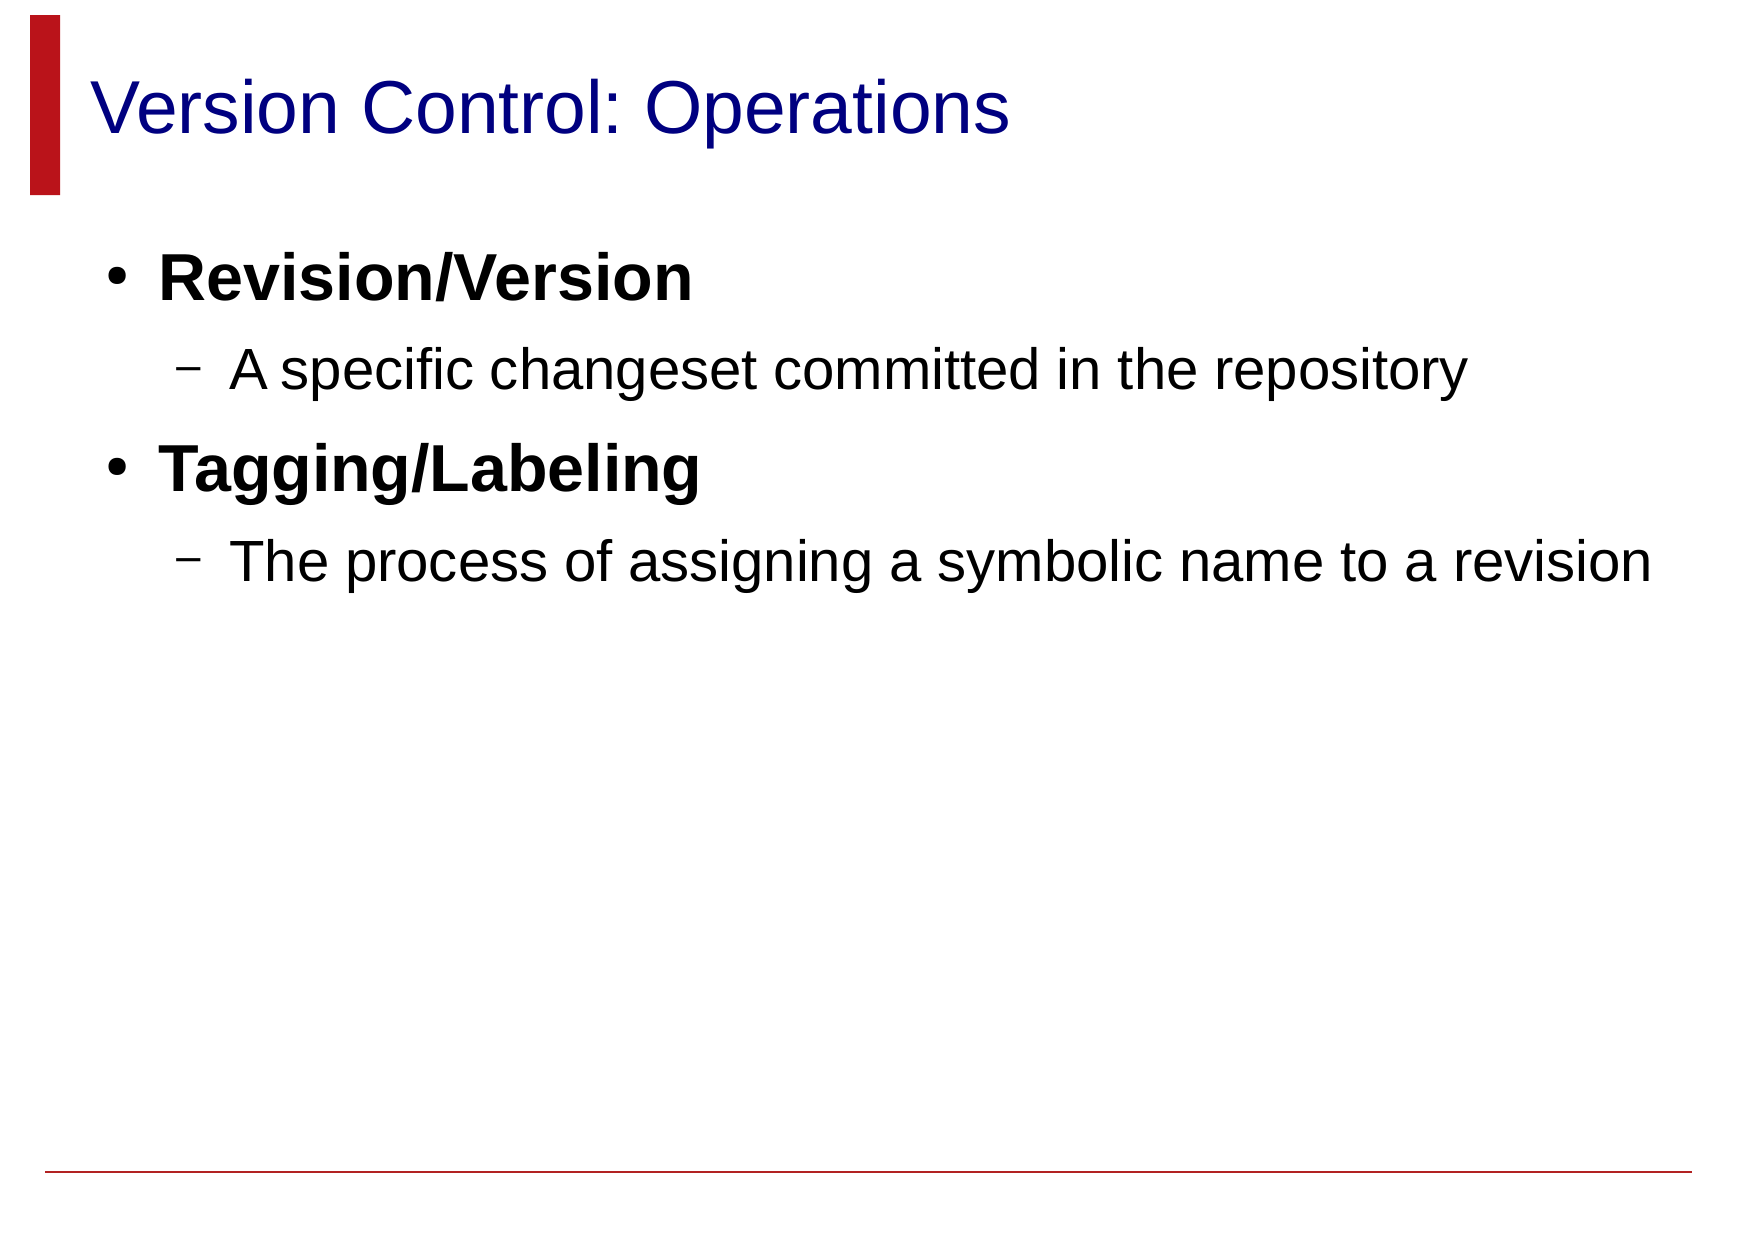

# Version Control: Operations
Revision/Version
A specific changeset committed in the repository
Tagging/Labeling
The process of assigning a symbolic name to a revision